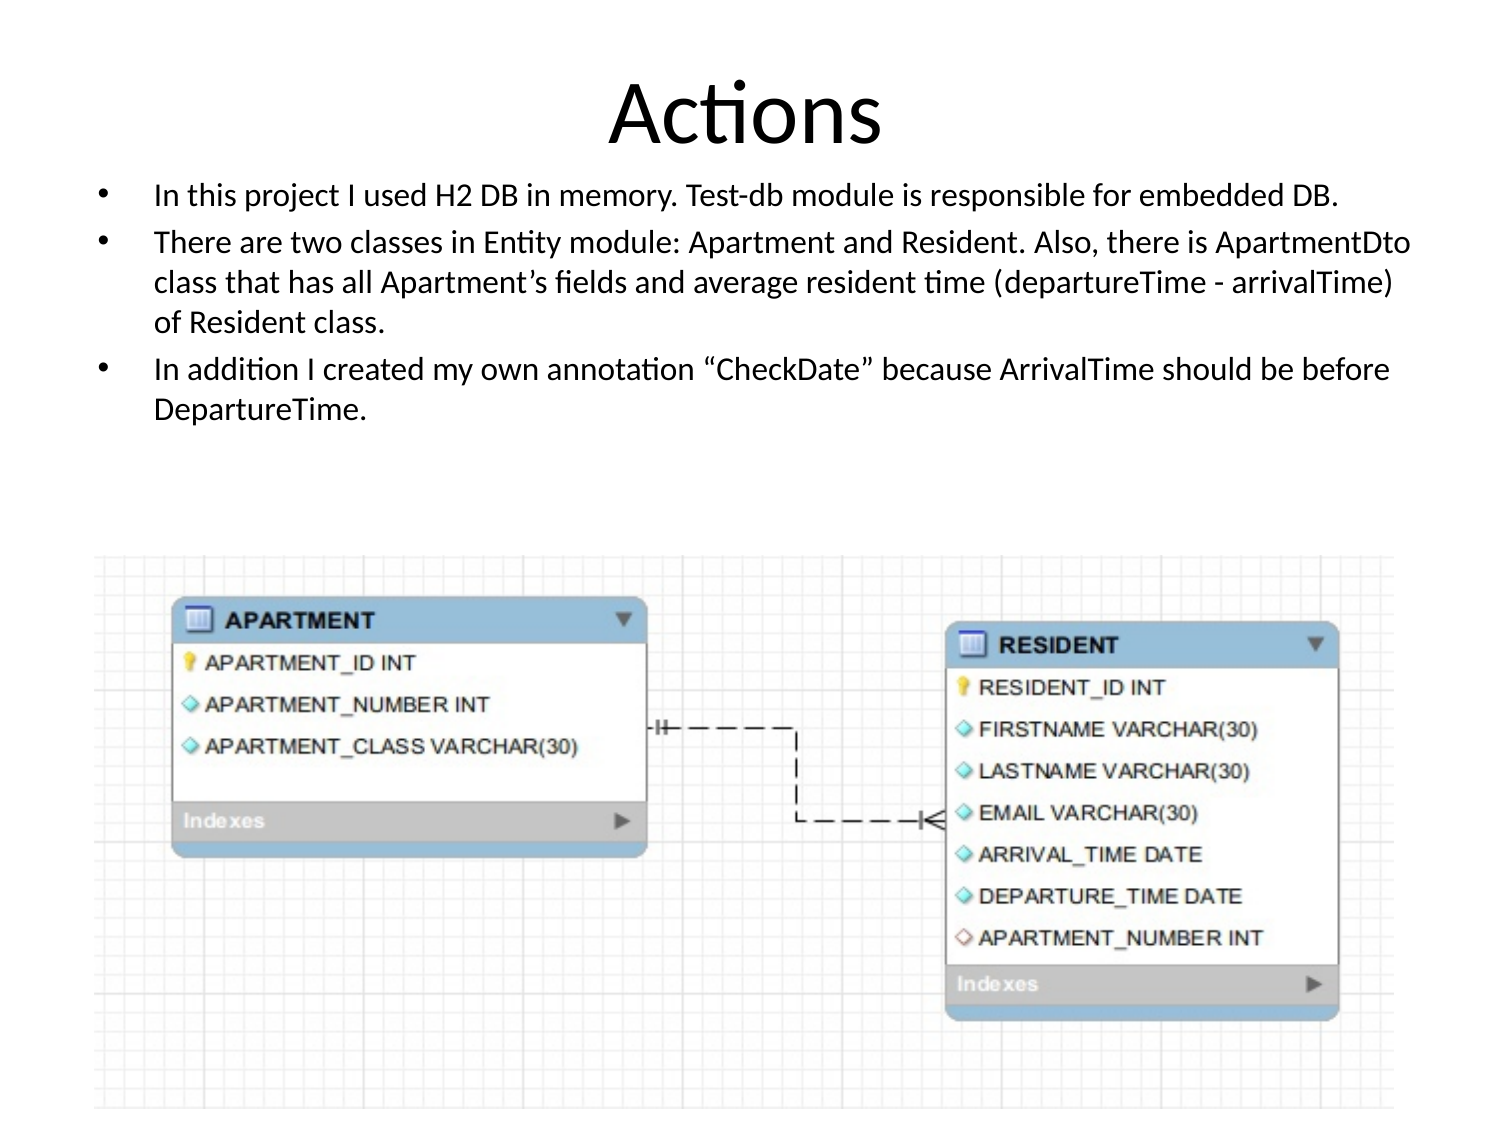

# Actions
In this project I used H2 DB in memory. Test-db module is responsible for embedded DB.
There are two classes in Entity module: Apartment and Resident. Also, there is ApartmentDto class that has all Apartment’s fields and average resident time (departureTime - arrivalTime) of Resident class.
In addition I created my own annotation “CheckDate” because ArrivalTime should be before DepartureTime.